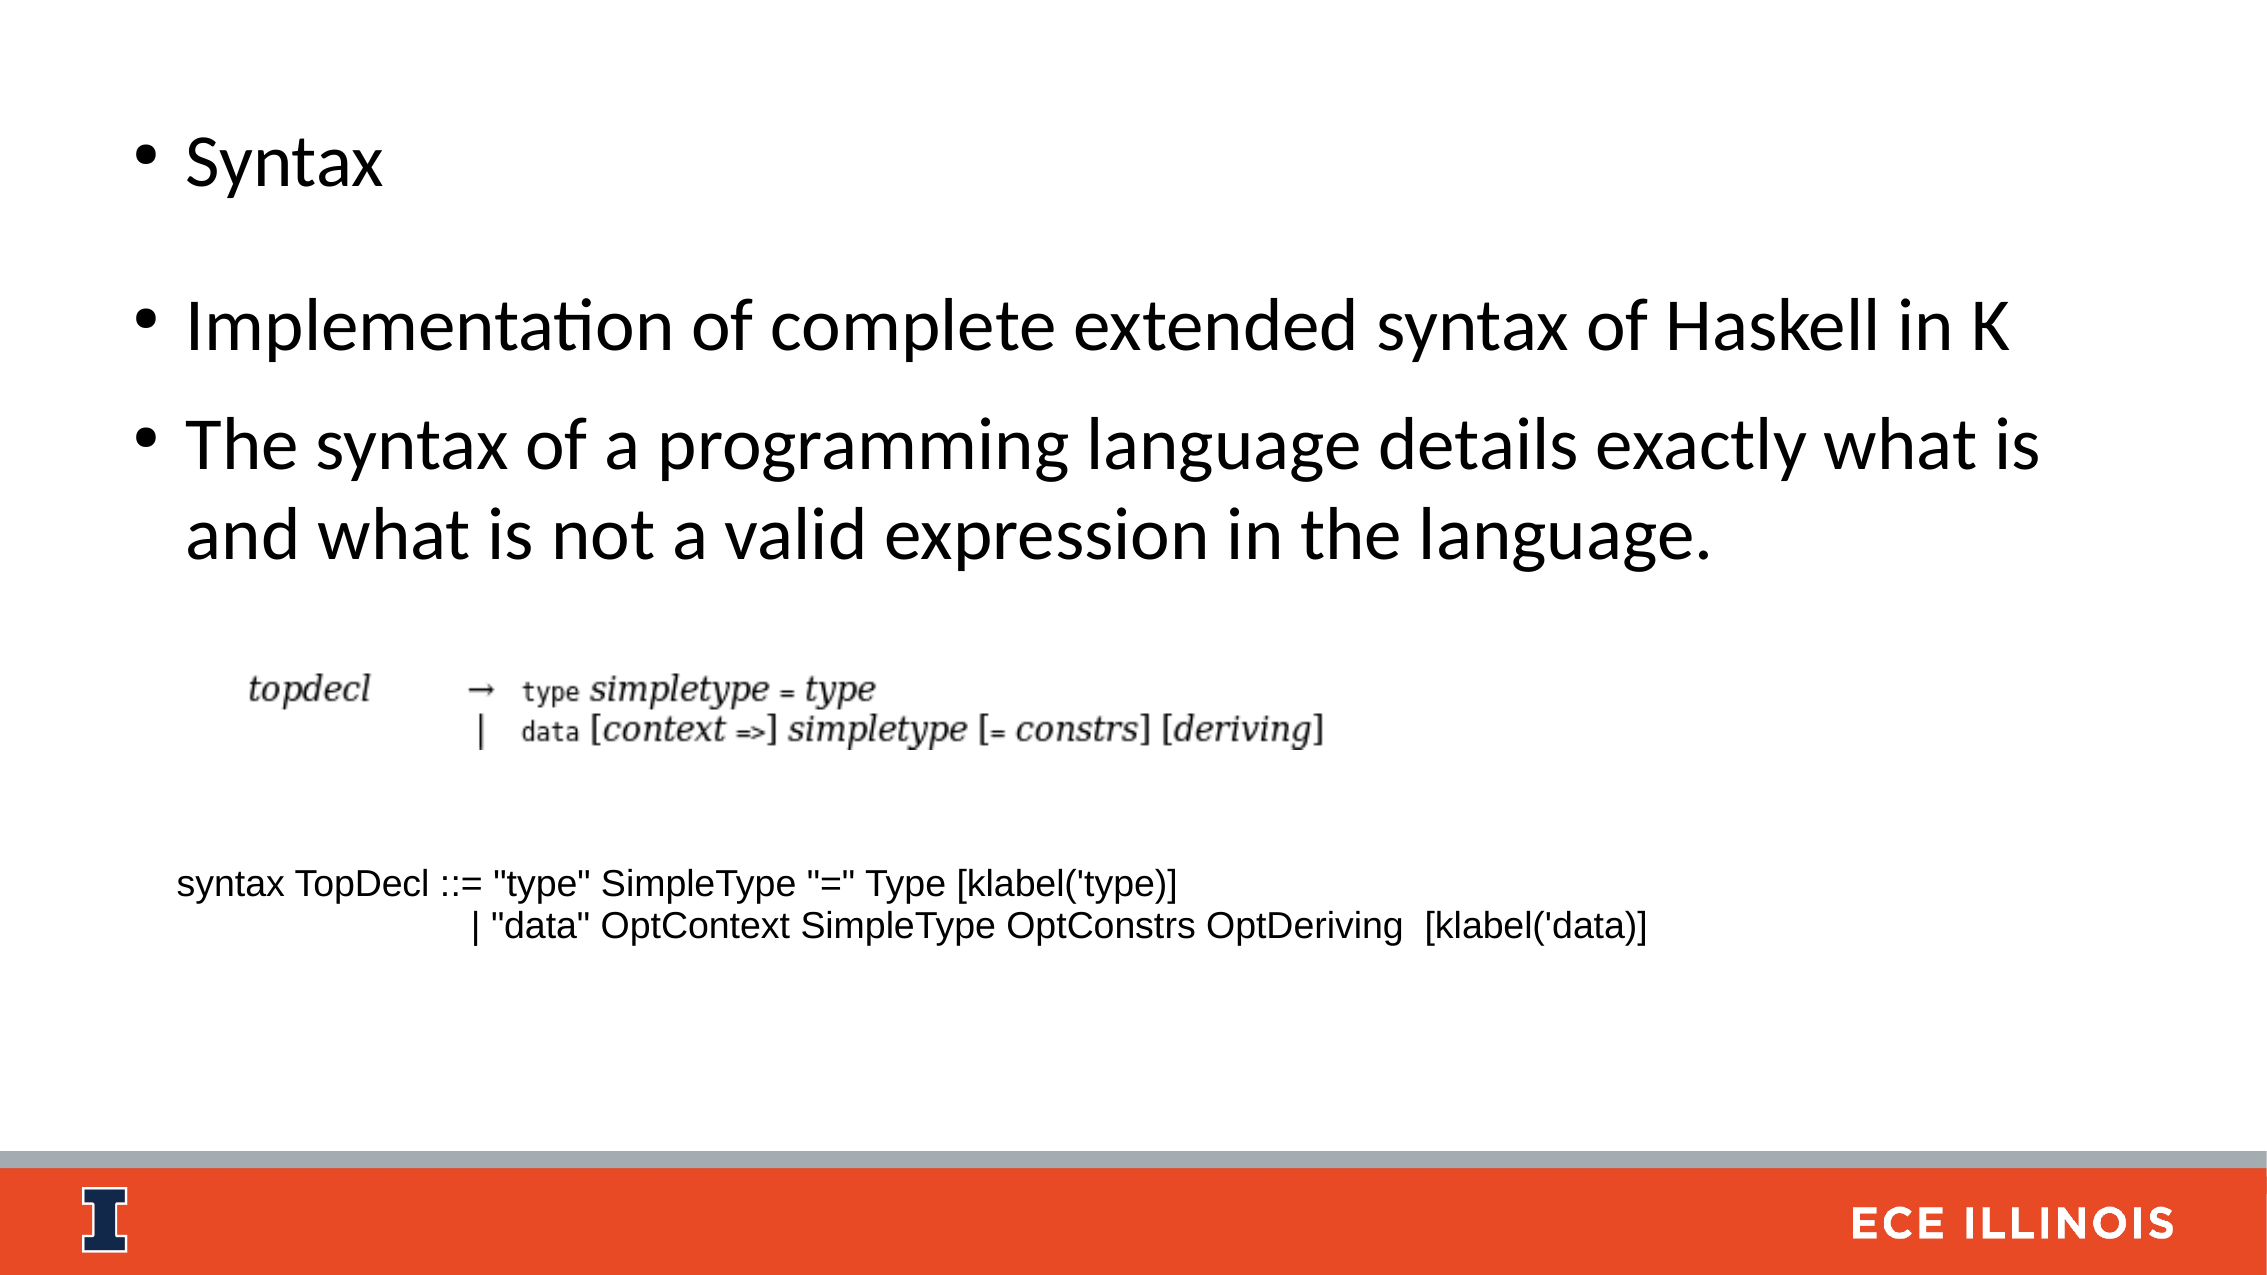

Syntax
# Implementation of complete extended syntax of Haskell in K
The syntax of a programming language details exactly what is and what is not a valid expression in the language.
 syntax TopDecl ::= "type" SimpleType "=" Type [klabel('type)]
 | "data" OptContext SimpleType OptConstrs OptDeriving [klabel('data)]